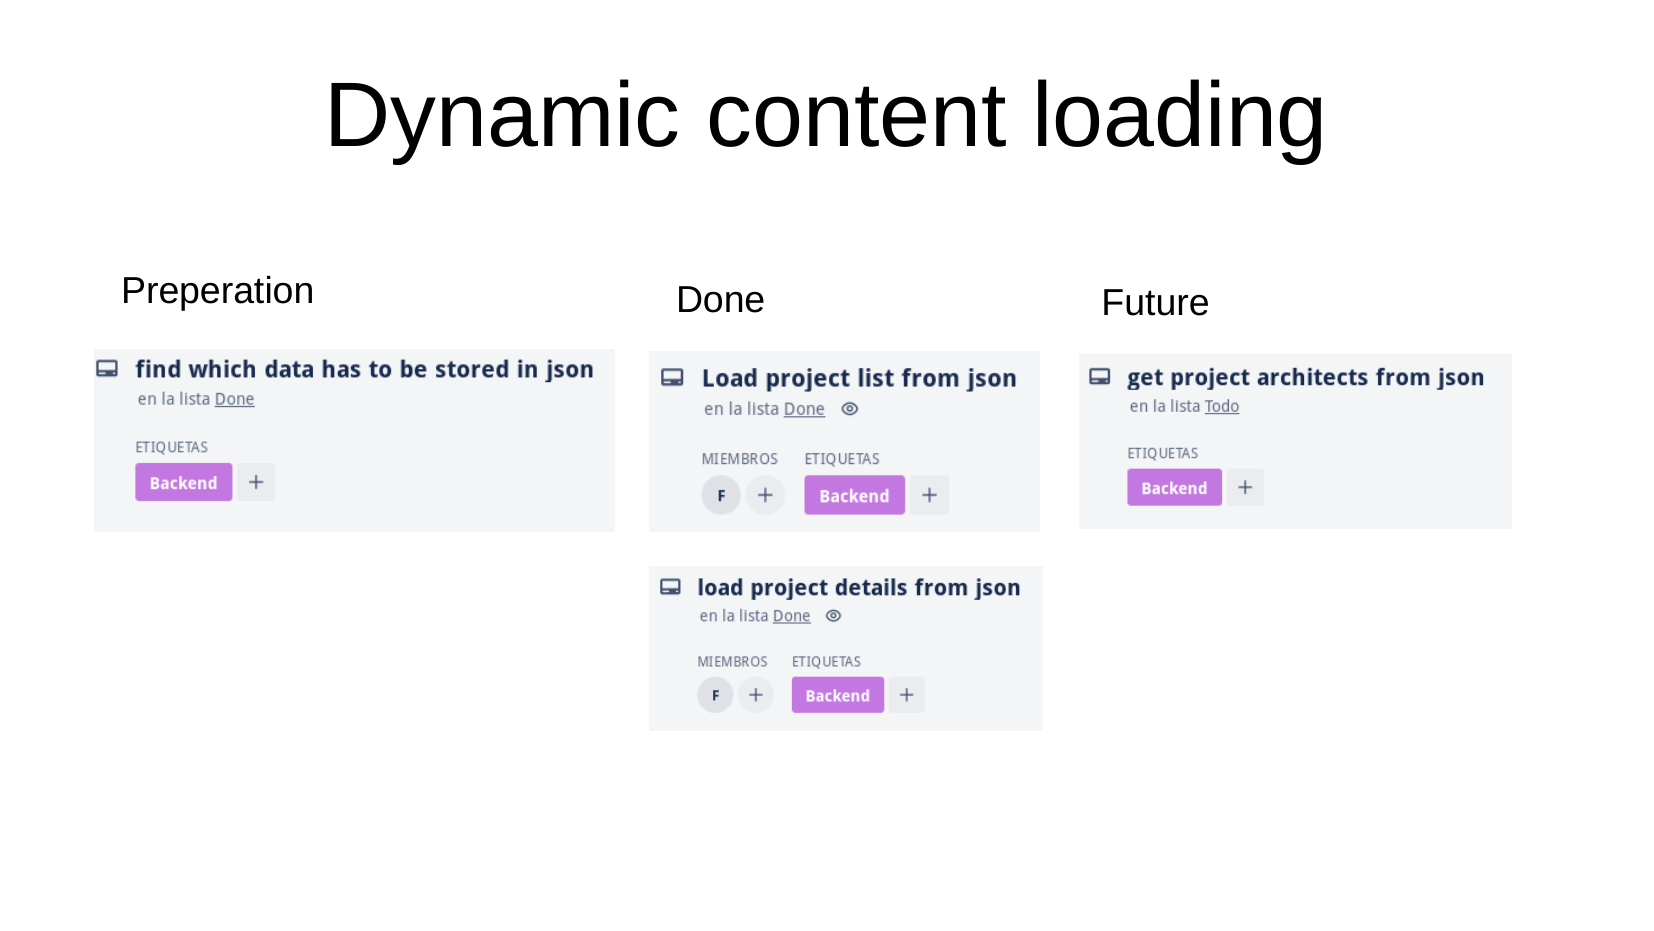

# Dynamic content loading
Preperation
Done
Future